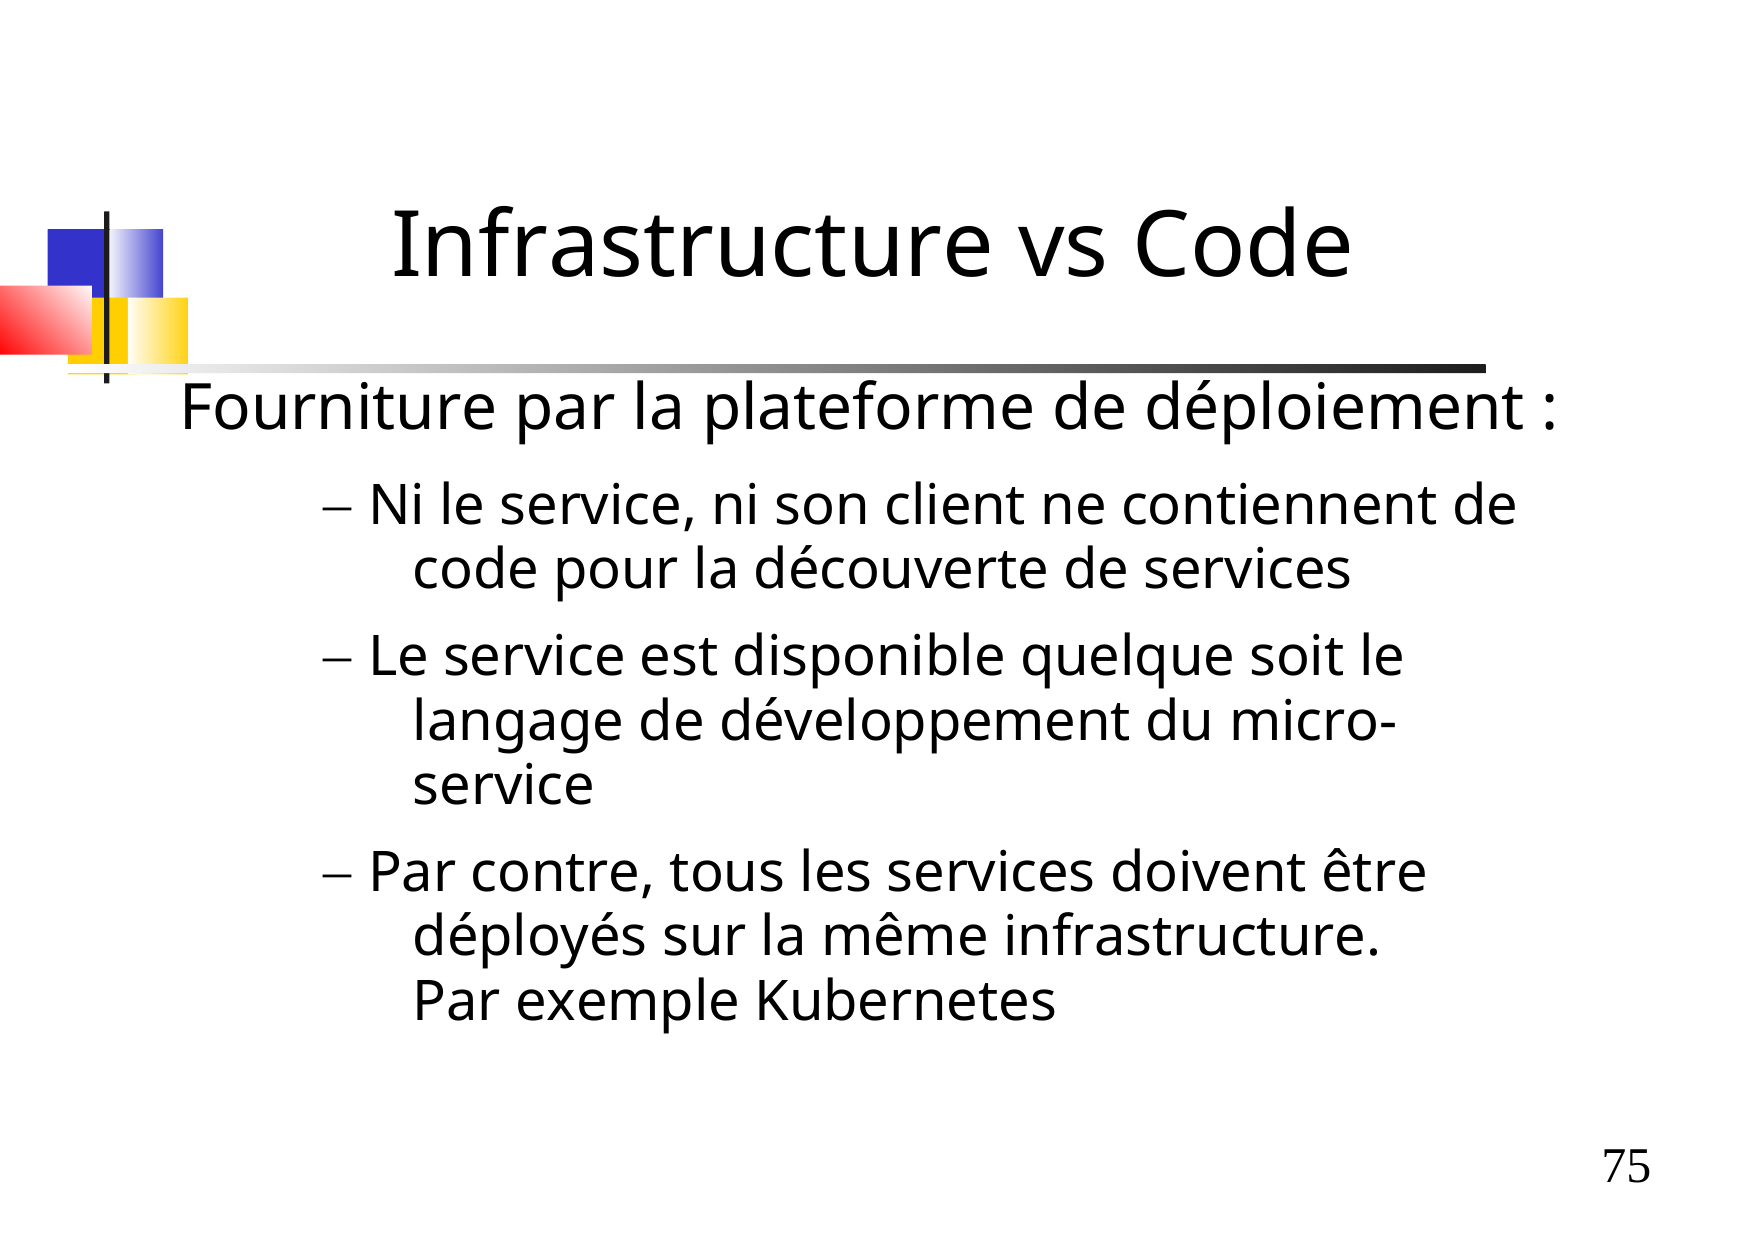

# Infrastructure vs Code
Fourniture par la plateforme de déploiement :
Ni le service, ni son client ne contiennent de code pour la découverte de services
Le service est disponible quelque soit le langage de développement du micro-service
Par contre, tous les services doivent être déployés sur la même infrastructure.
Par exemple Kubernetes